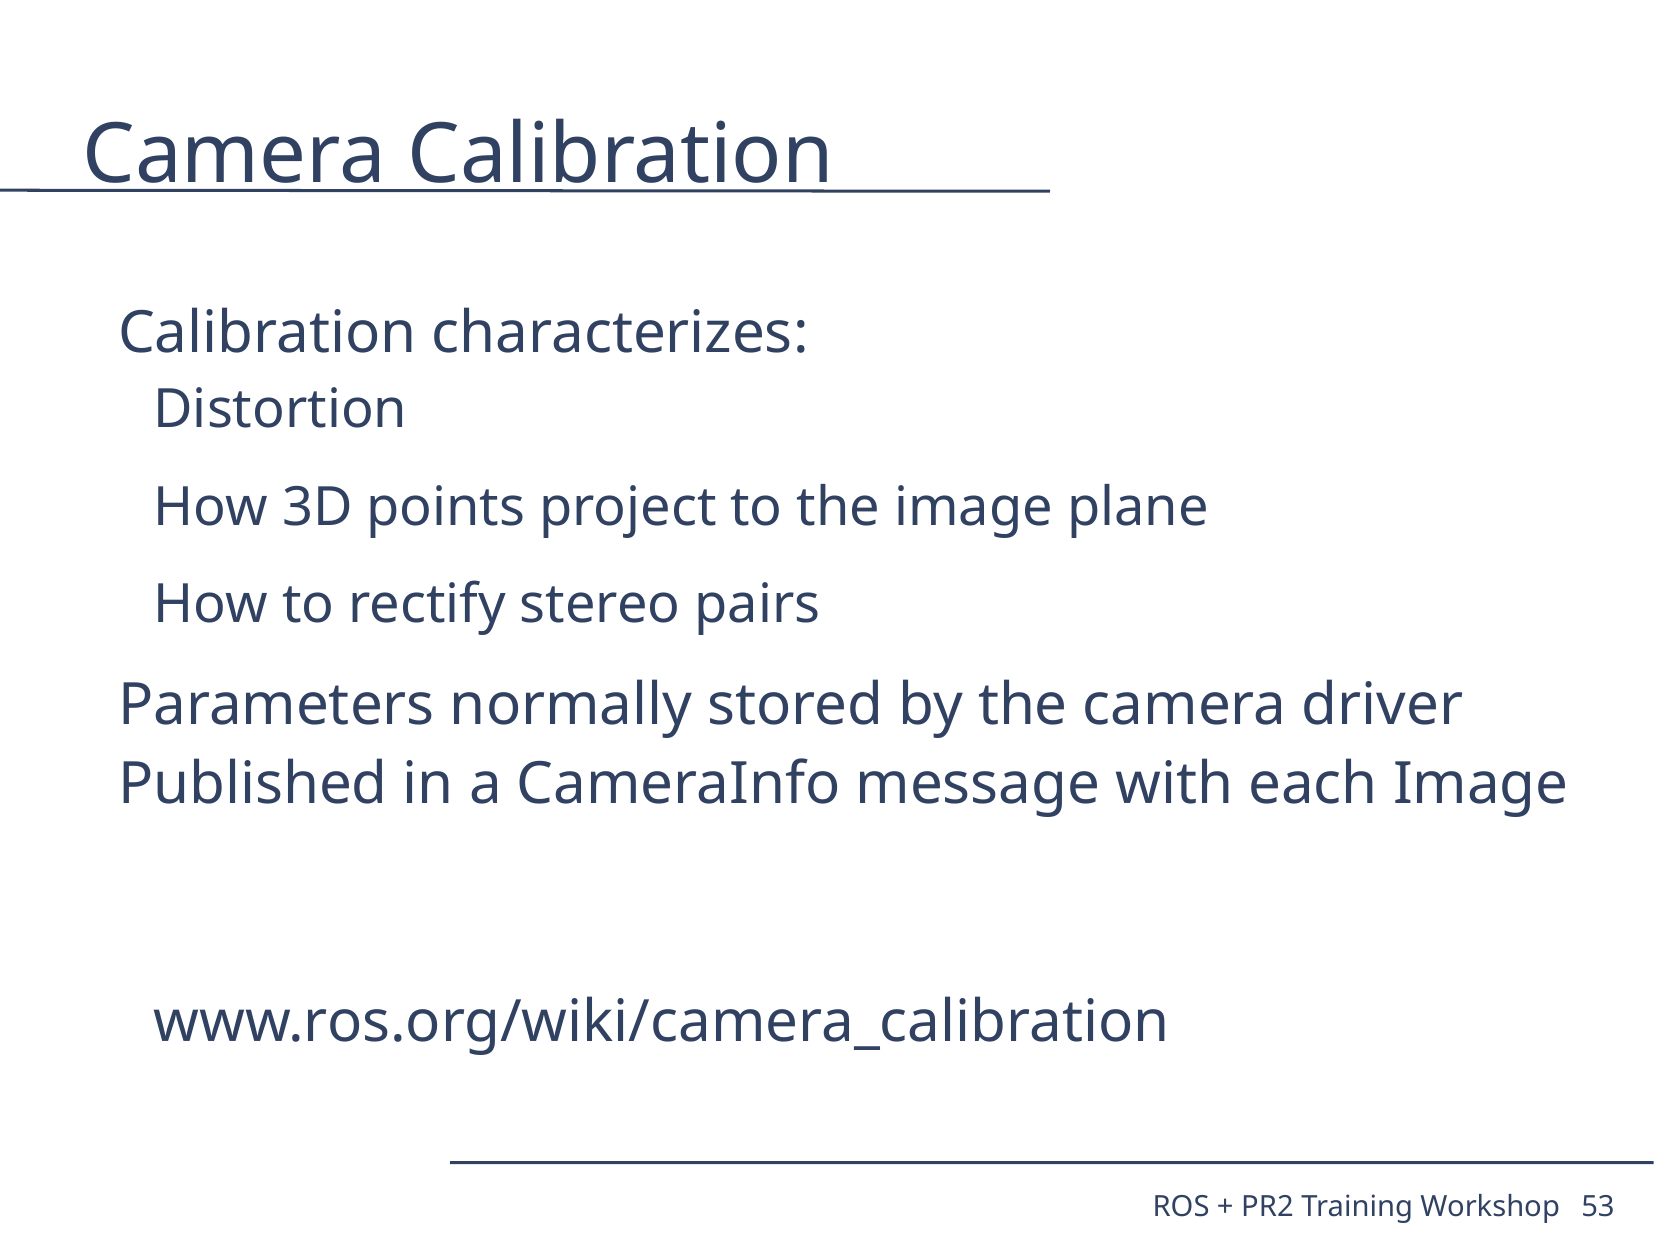

# Camera Calibration
Calibration characterizes:
Distortion
How 3D points project to the image plane
How to rectify stereo pairs
Parameters normally stored by the camera driver
Published in a CameraInfo message with each Image
www.ros.org/wiki/camera_calibration